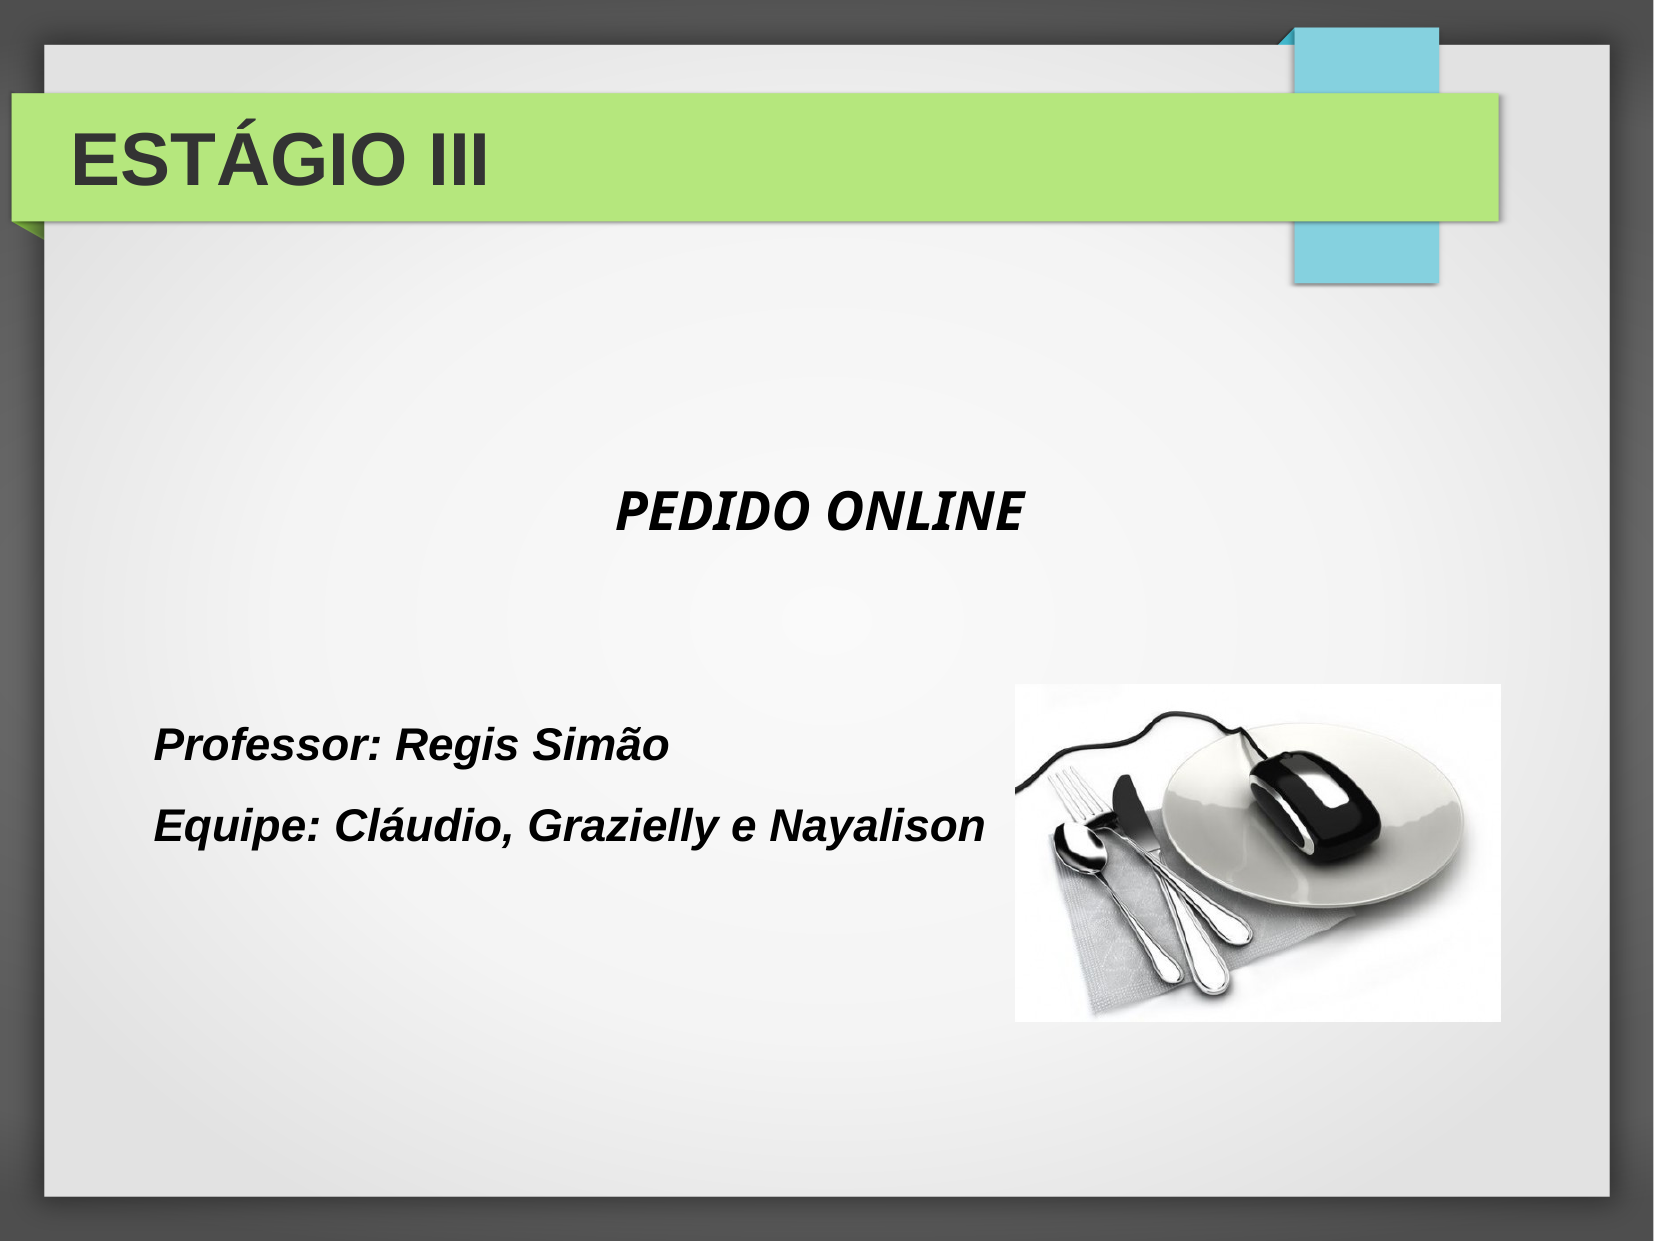

# ESTÁGIO III
PEDIDO ONLINE
Professor: Regis Simão
Equipe: Cláudio, Grazielly e Nayalison